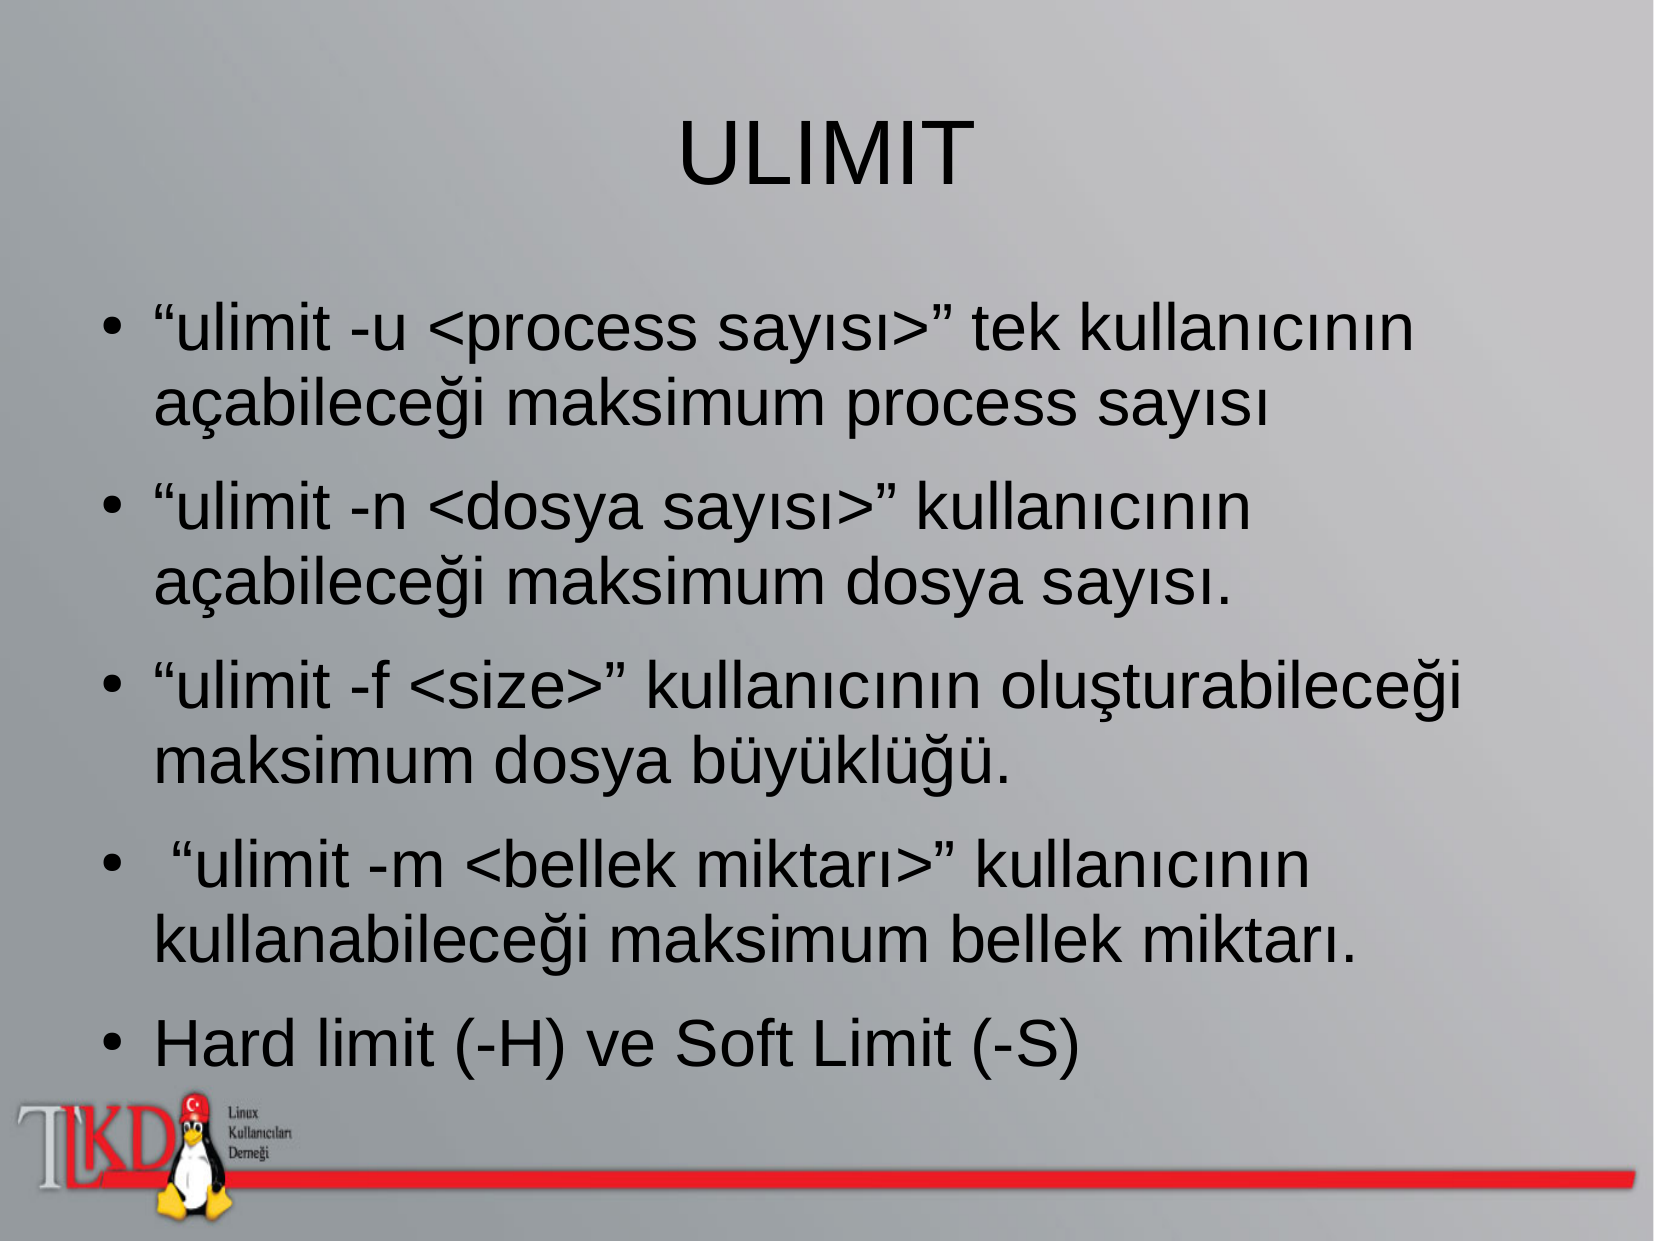

# ULIMIT
“ulimit -u <process sayısı>” tek kullanıcının açabileceği maksimum process sayısı
“ulimit -n <dosya sayısı>” kullanıcının açabileceği maksimum dosya sayısı.
“ulimit -f <size>” kullanıcının oluşturabileceği maksimum dosya büyüklüğü.
 “ulimit -m <bellek miktarı>” kullanıcının kullanabileceği maksimum bellek miktarı.
Hard limit (-H) ve Soft Limit (-S)